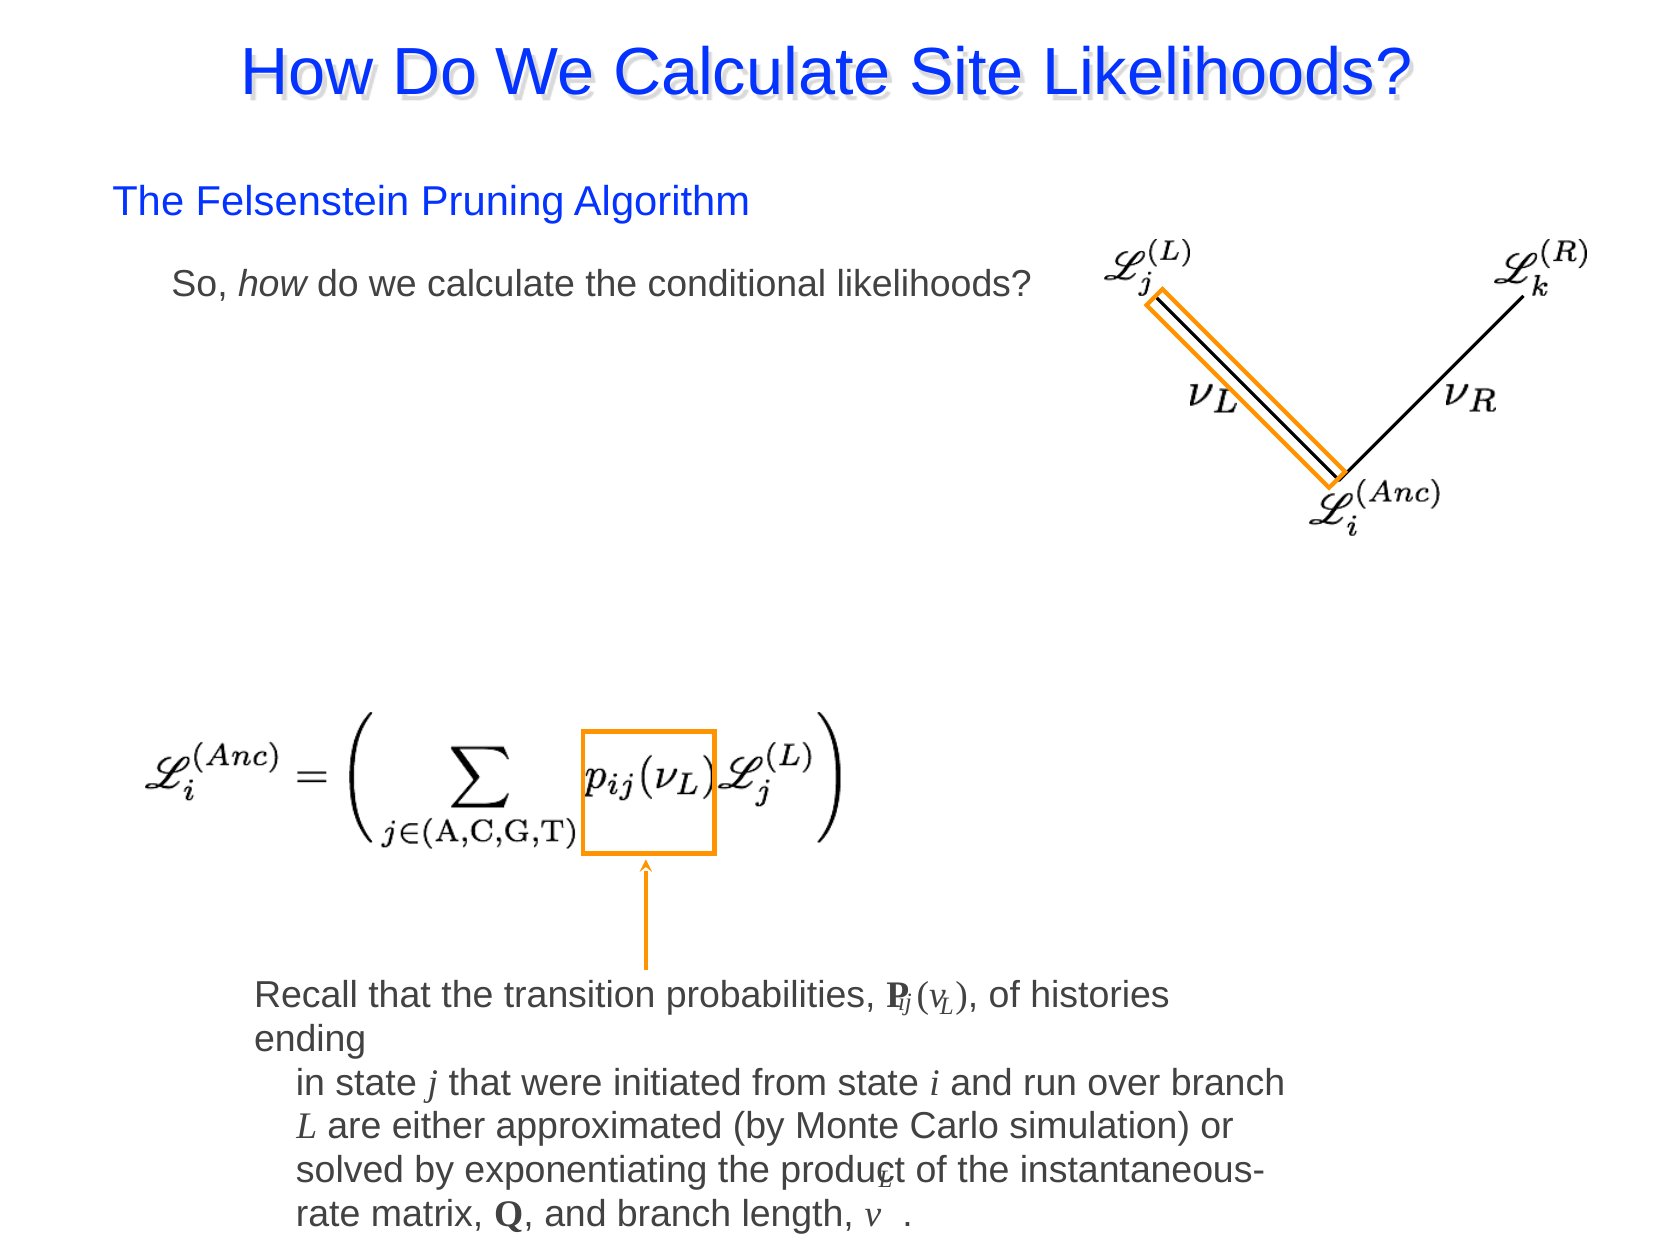

How Do We Calculate Site Likelihoods?
The Felsenstein Pruning Algorithm
So, how do we calculate the conditional likelihoods?
Recall that the transition probabilities, P (v ), of histories ending
 in state j that were initiated from state i and run over branch
 L are either approximated (by Monte Carlo simulation) or
 solved by exponentiating the product of the instantaneous-
 rate matrix, Q, and branch length, v .
ij
L
L